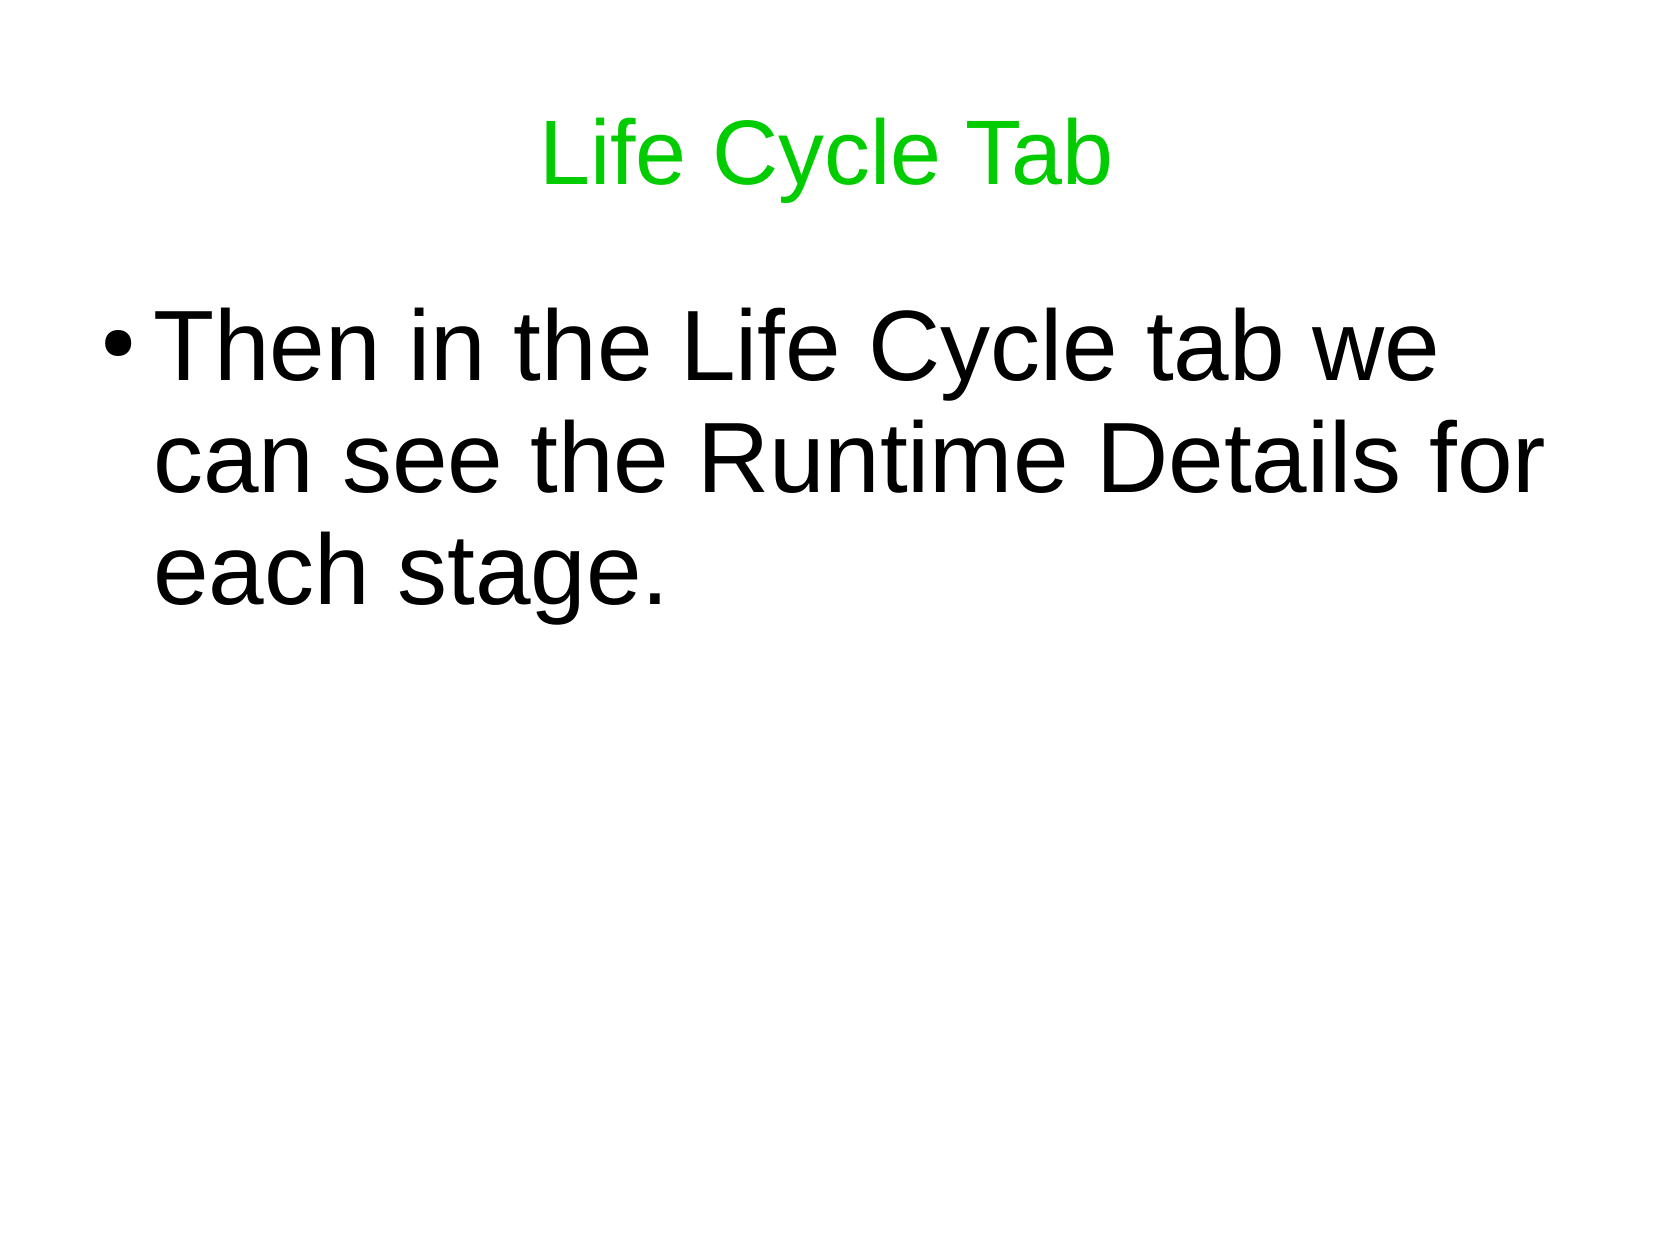

# Life Cycle Tab
Then in the Life Cycle tab we can see the Runtime Details for each stage.